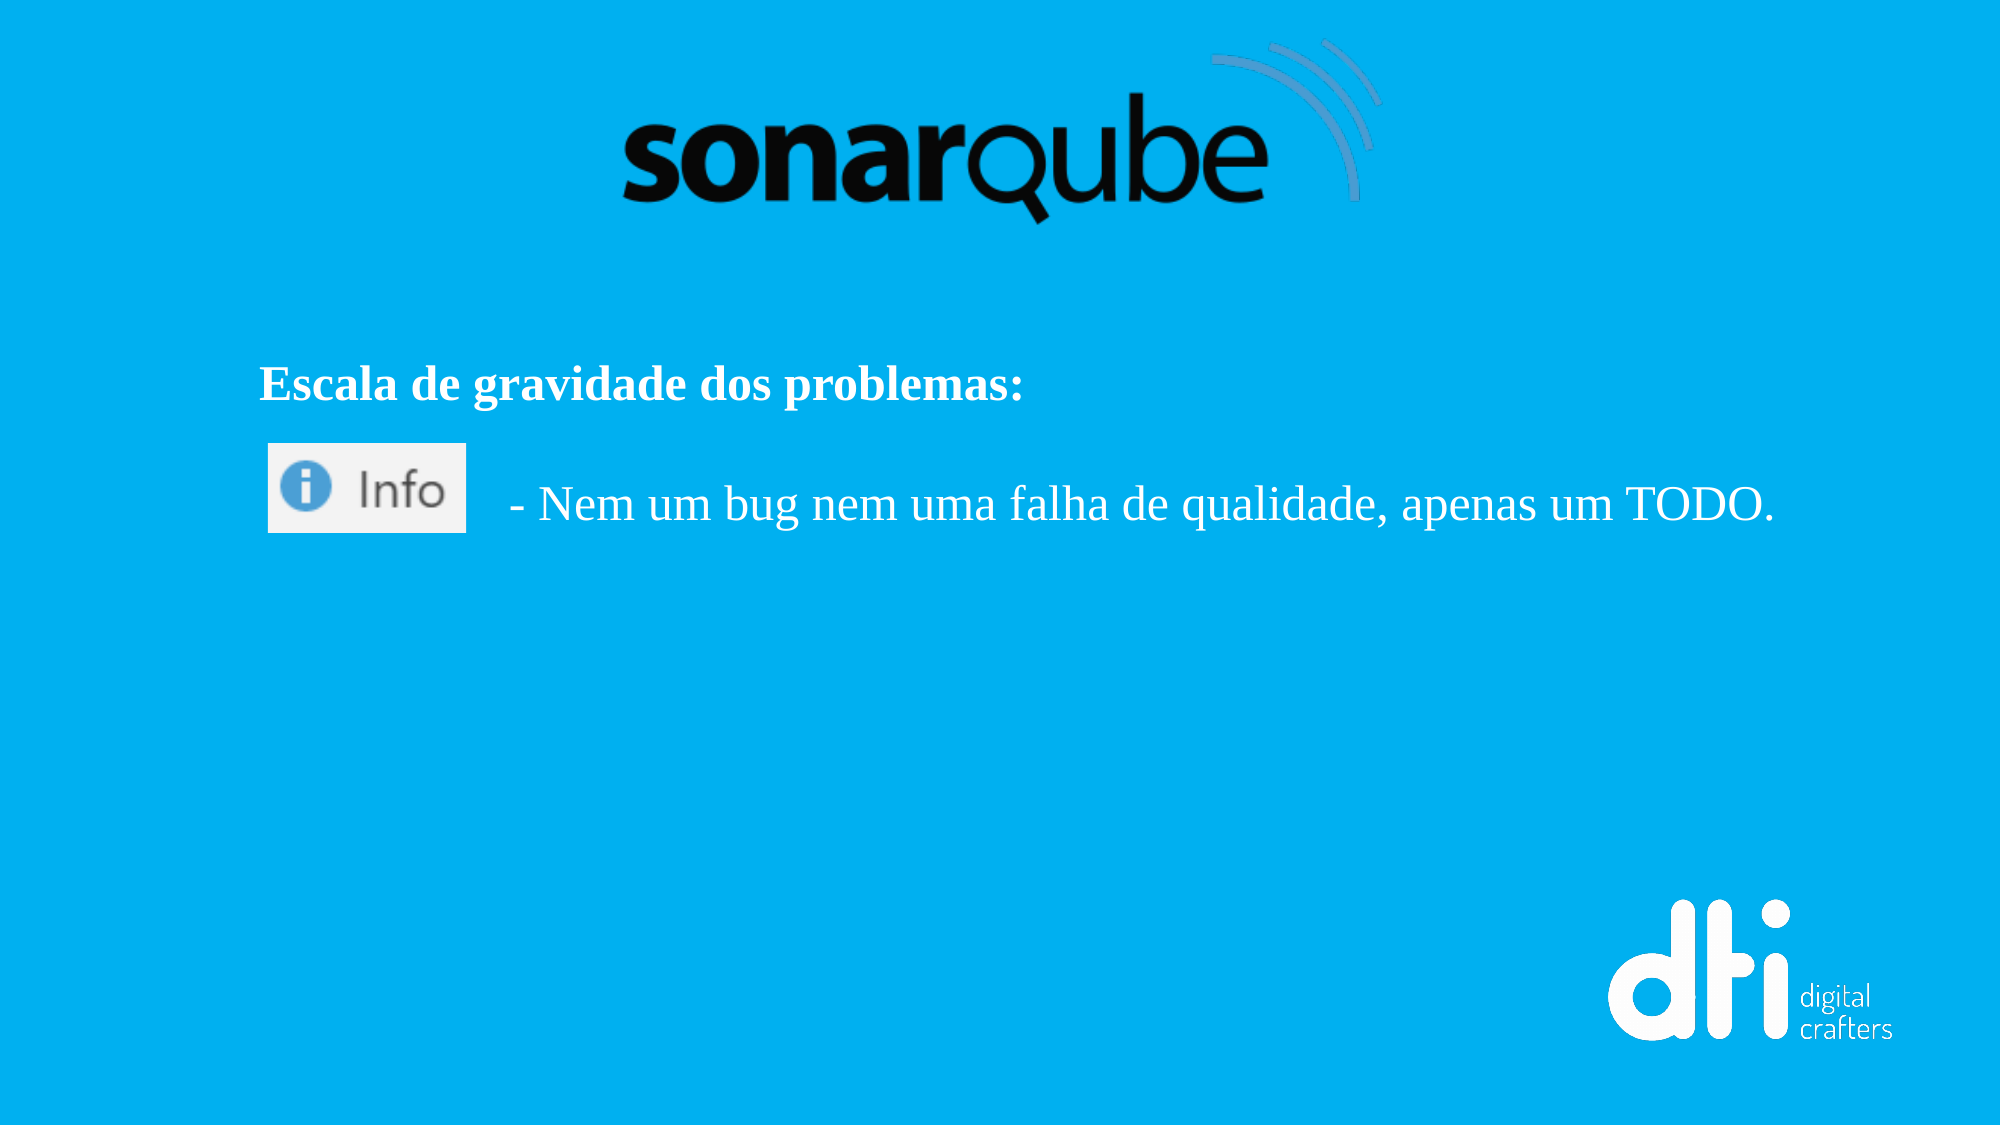

Escala de gravidade dos problemas:
                    - Nem um bug nem uma falha de qualidade, apenas um TODO.